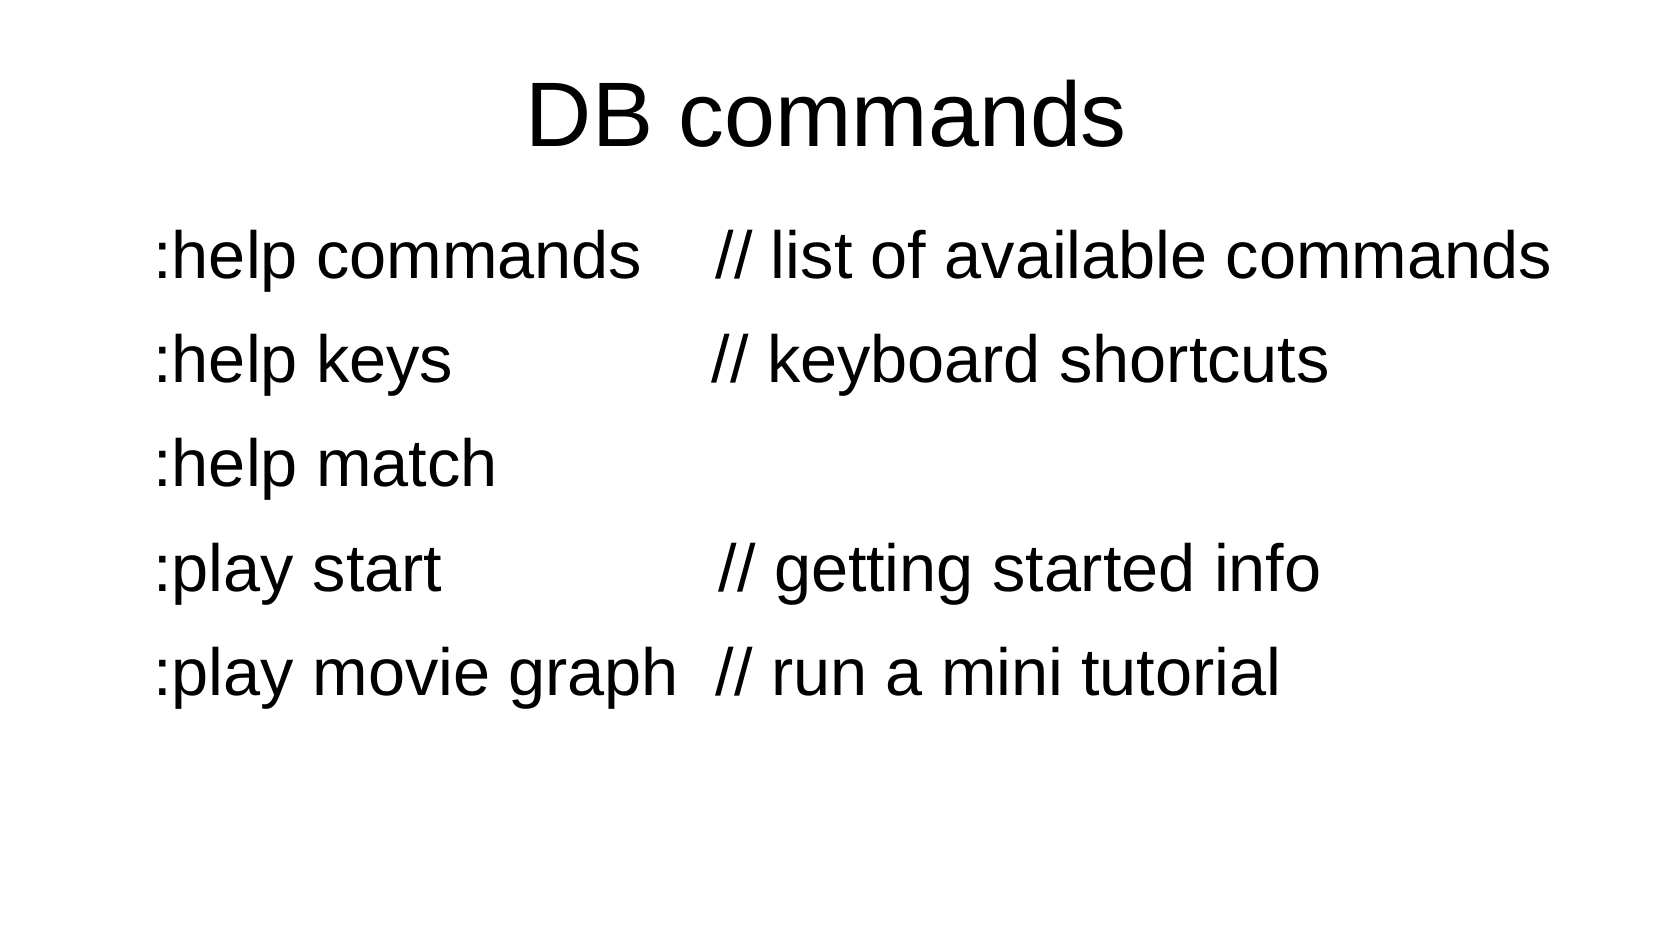

# DB commands
:help commands // list of available commands
:help keys // keyboard shortcuts
:help match
:play start // getting started info
:play movie graph // run a mini tutorial